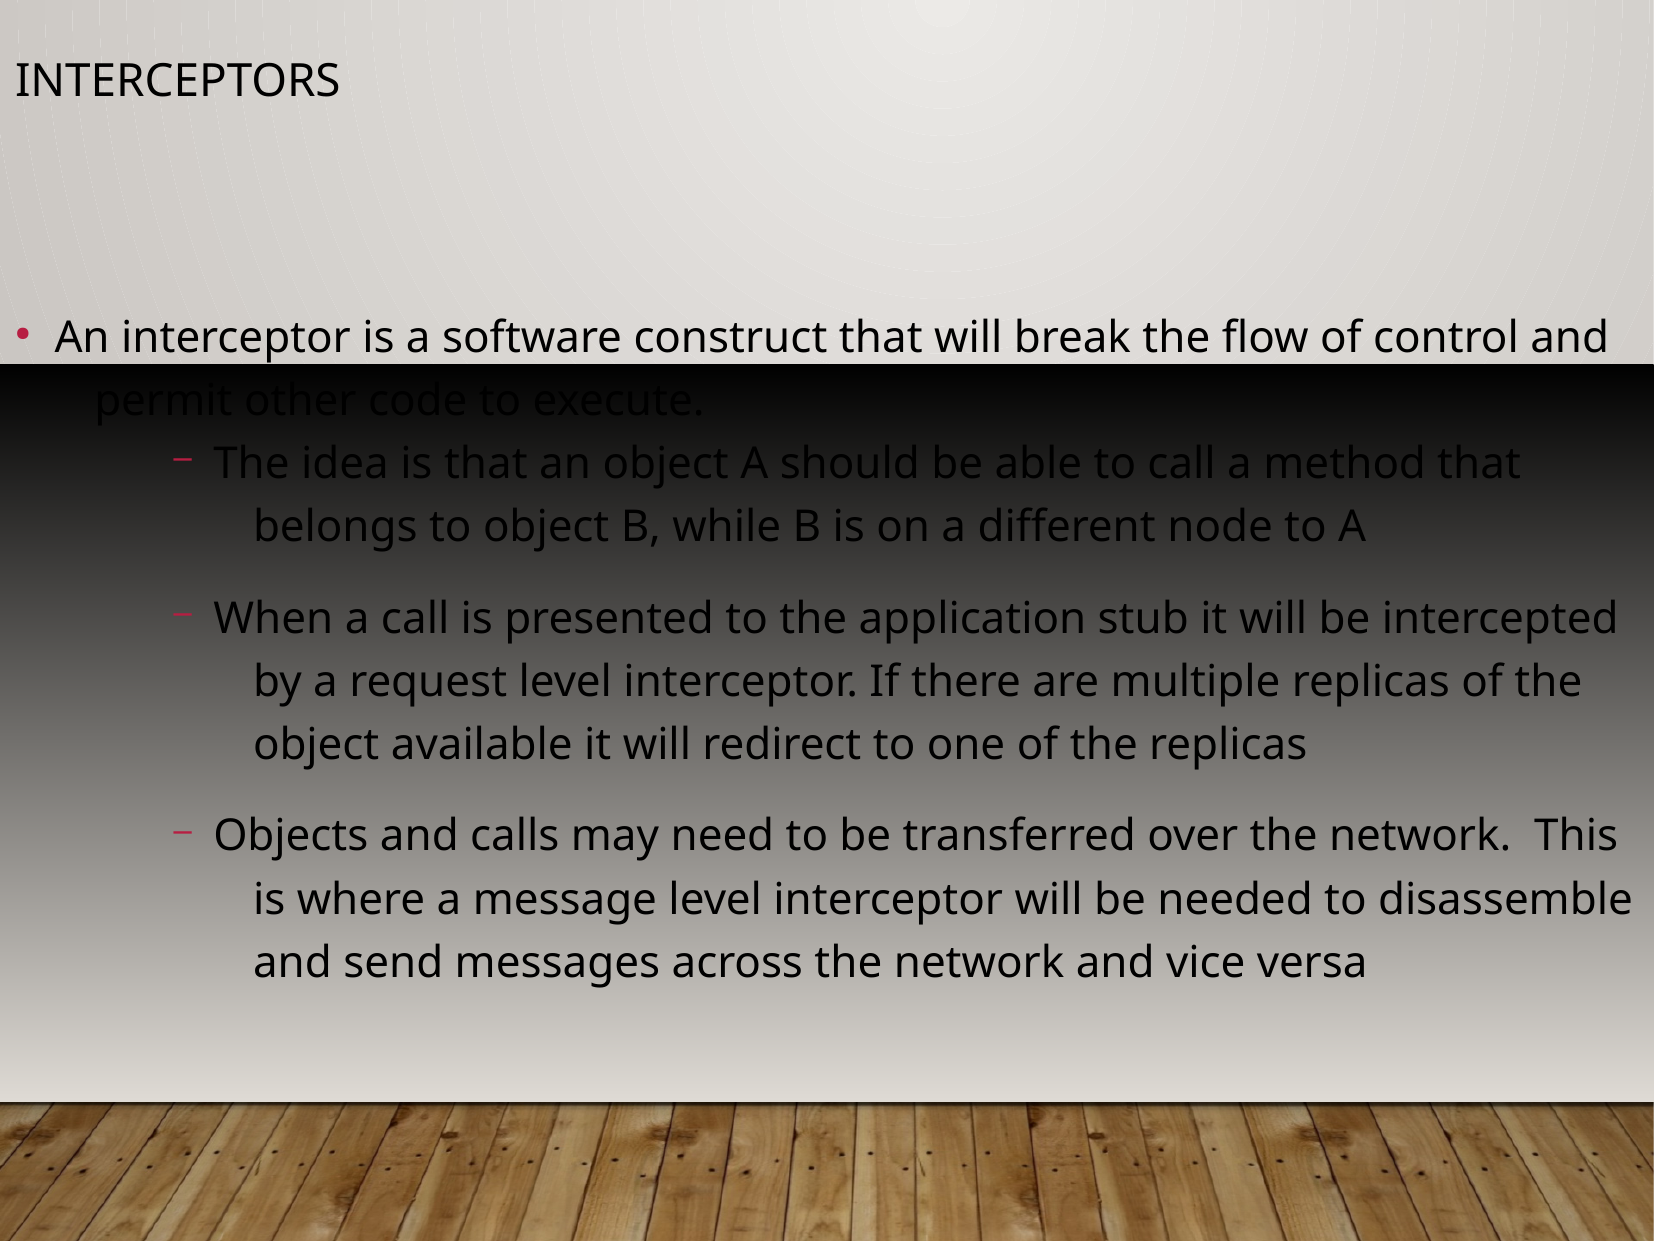

# Interceptors
An interceptor is a software construct that will break the flow of control and permit other code to execute.
The idea is that an object A should be able to call a method that belongs to object B, while B is on a different node to A
When a call is presented to the application stub it will be intercepted by a request level interceptor. If there are multiple replicas of the object available it will redirect to one of the replicas
Objects and calls may need to be transferred over the network. This is where a message level interceptor will be needed to disassemble and send messages across the network and vice versa